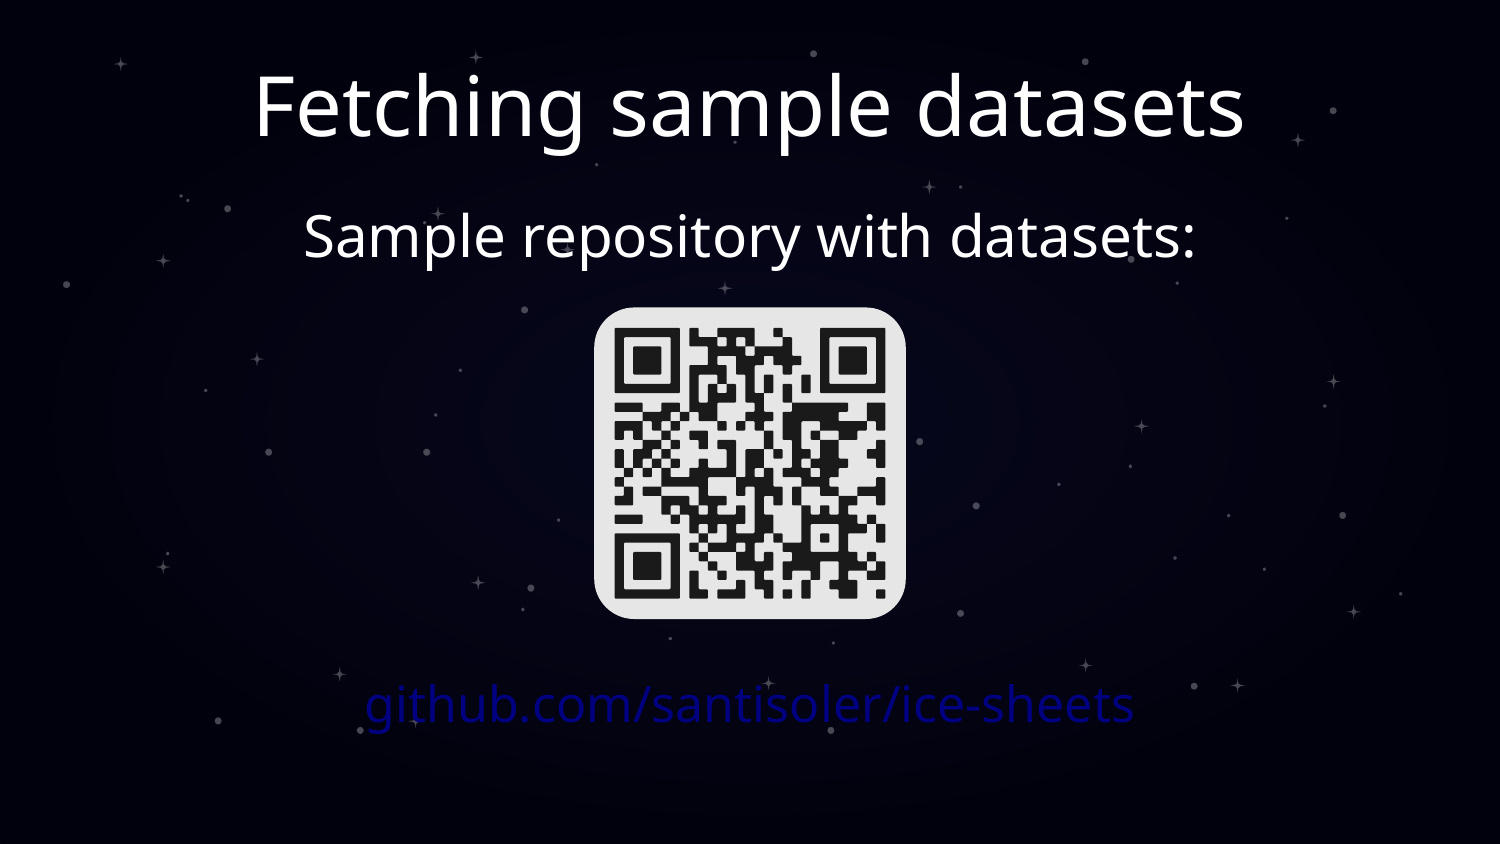

# Fetching sample datasets
Sample repository with datasets:
github.com/santisoler/ice-sheets